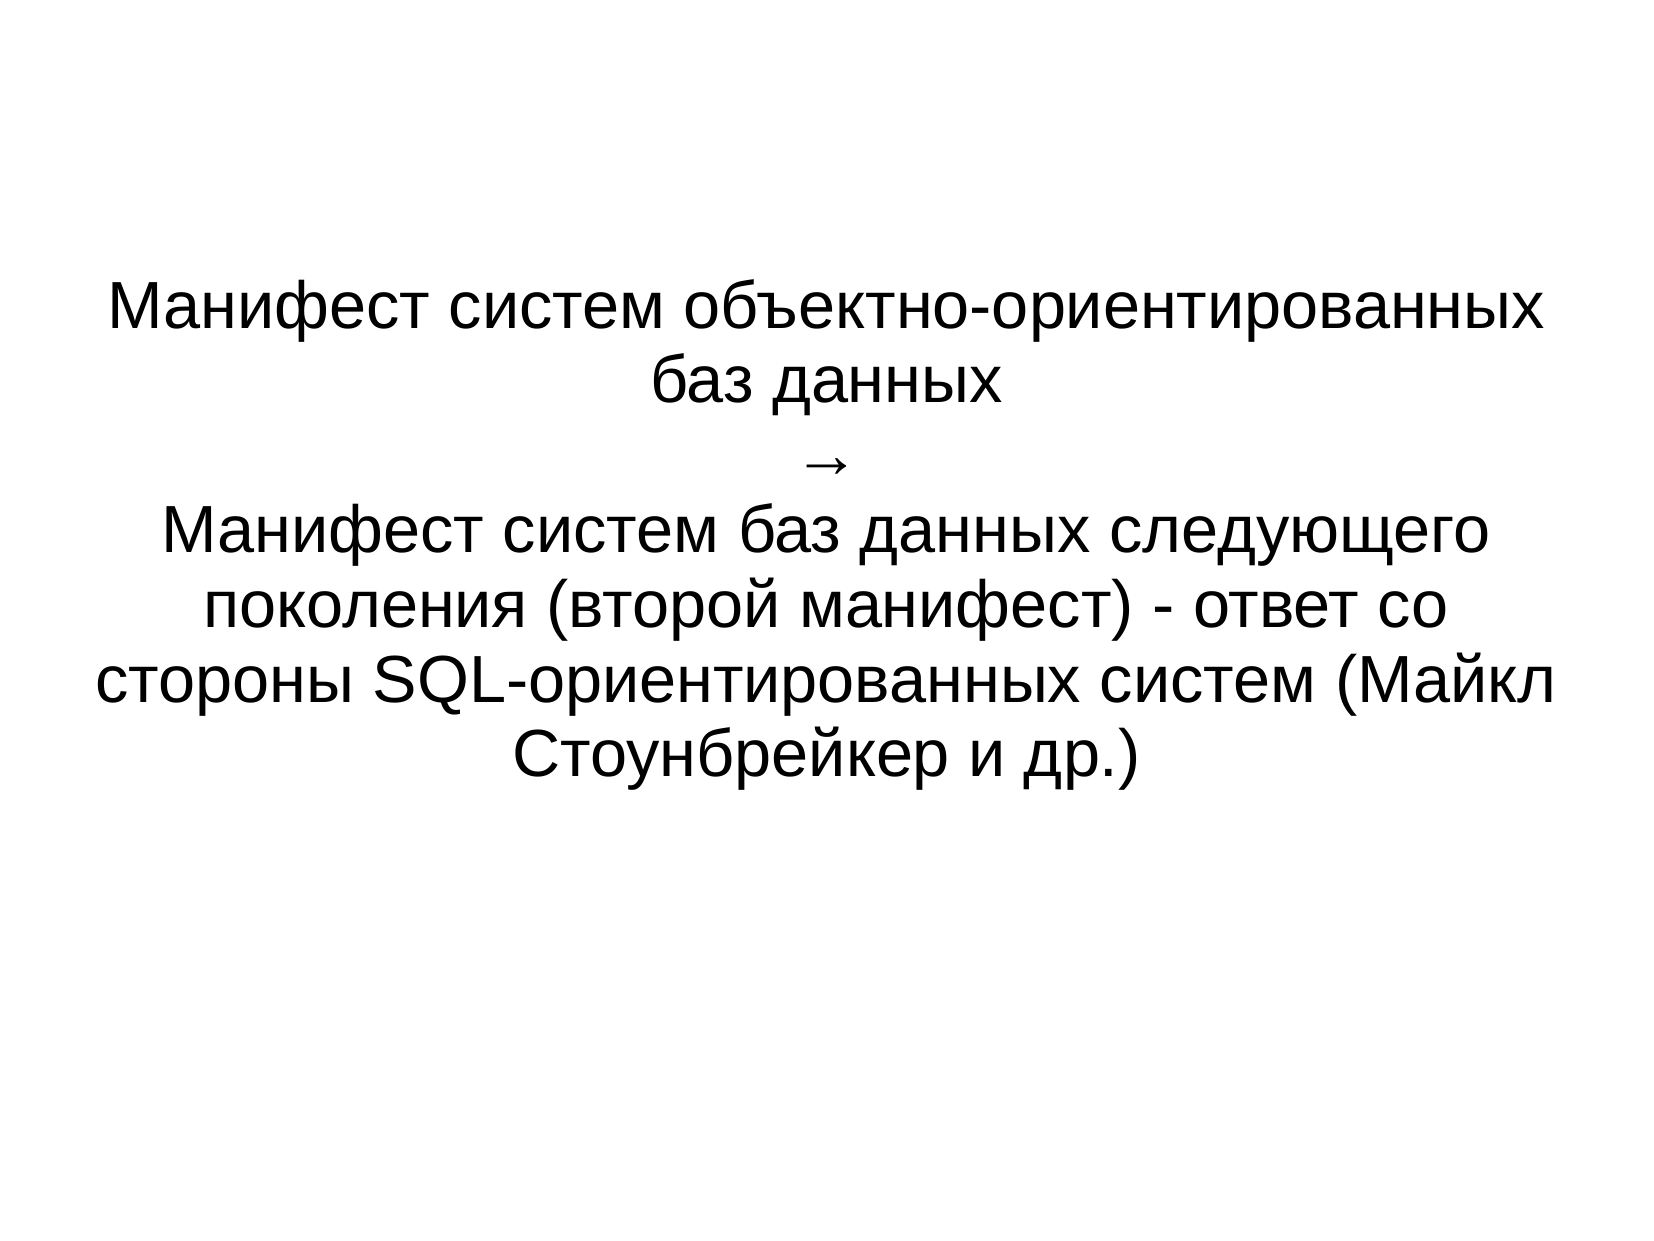

# Манифест систем объектно-ориентированных баз данных
→
Манифест систем баз данных следующего поколения (второй манифест) - ответ со стороны SQL-ориентированных систем (Майкл Стоунбрейкер и др.)